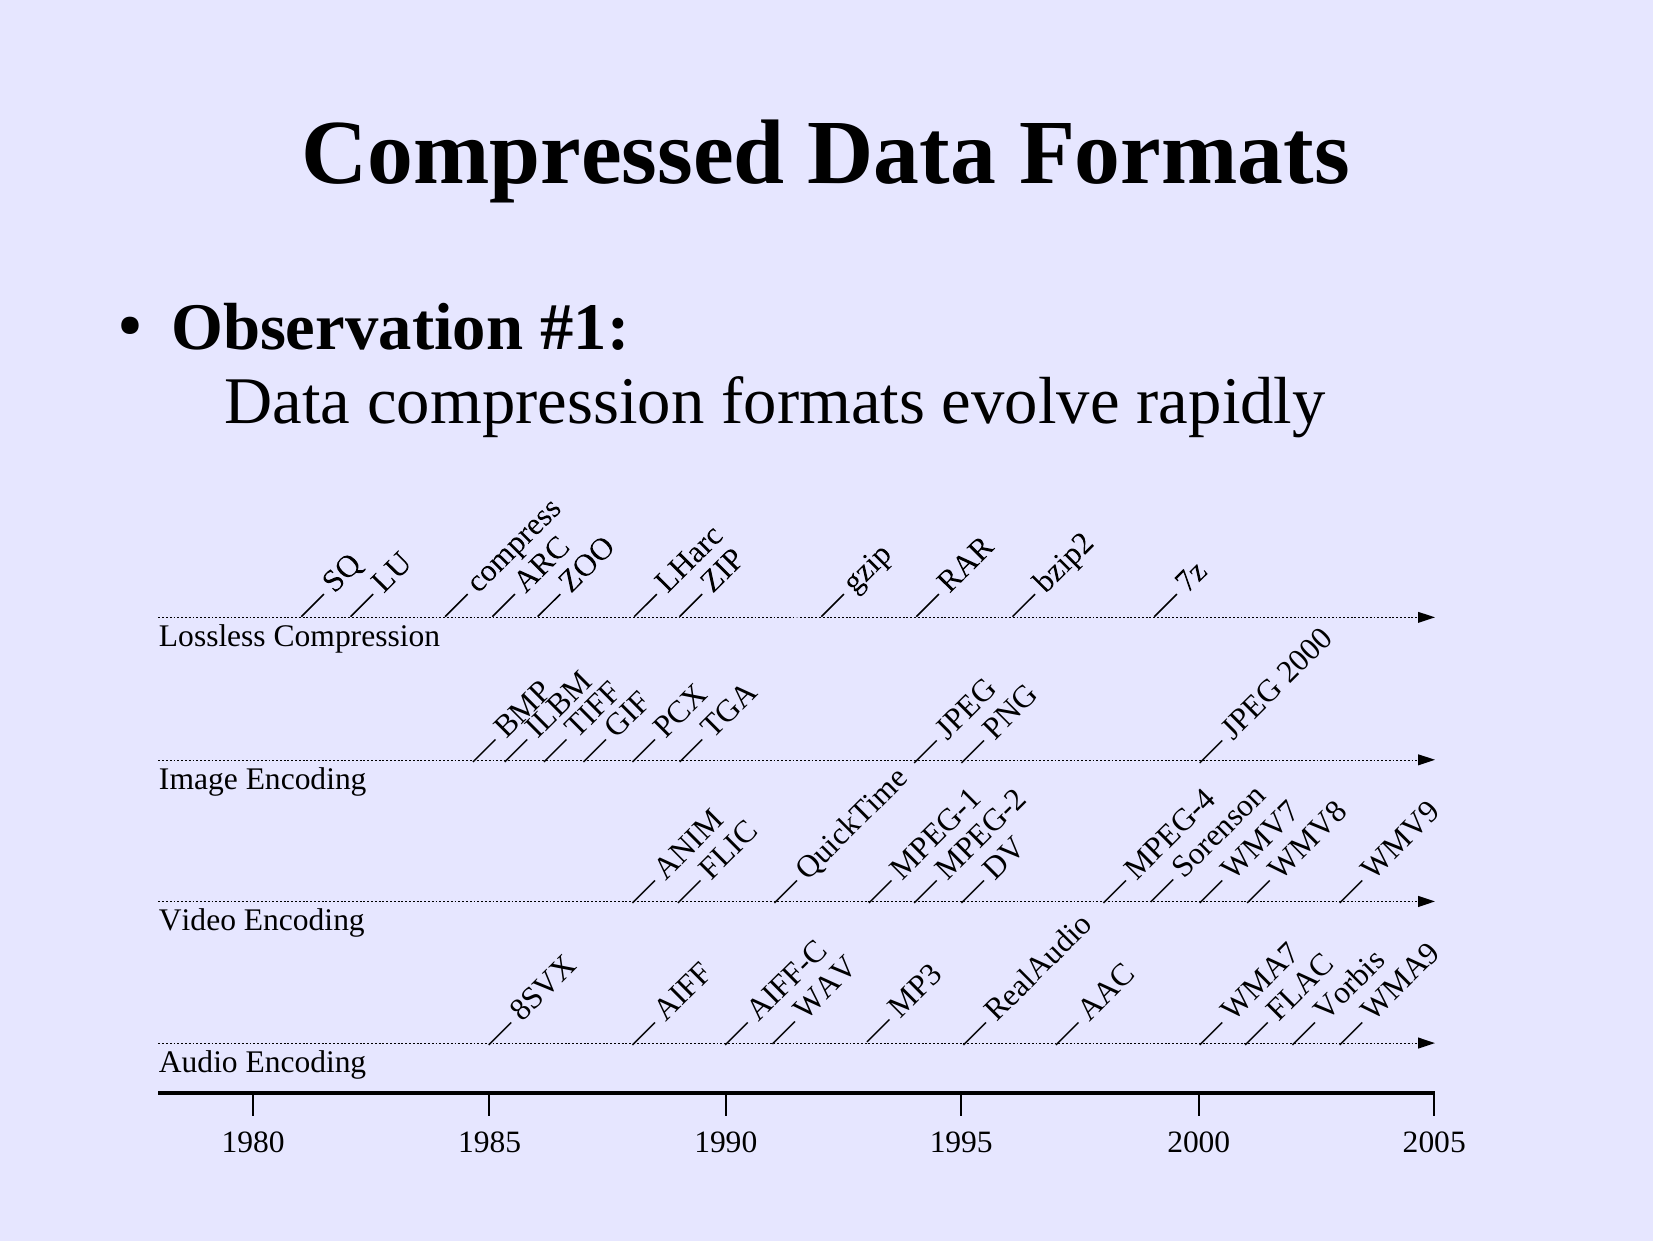

# Compressed Data Formats
Observation #1:
Data compression formats evolve rapidly